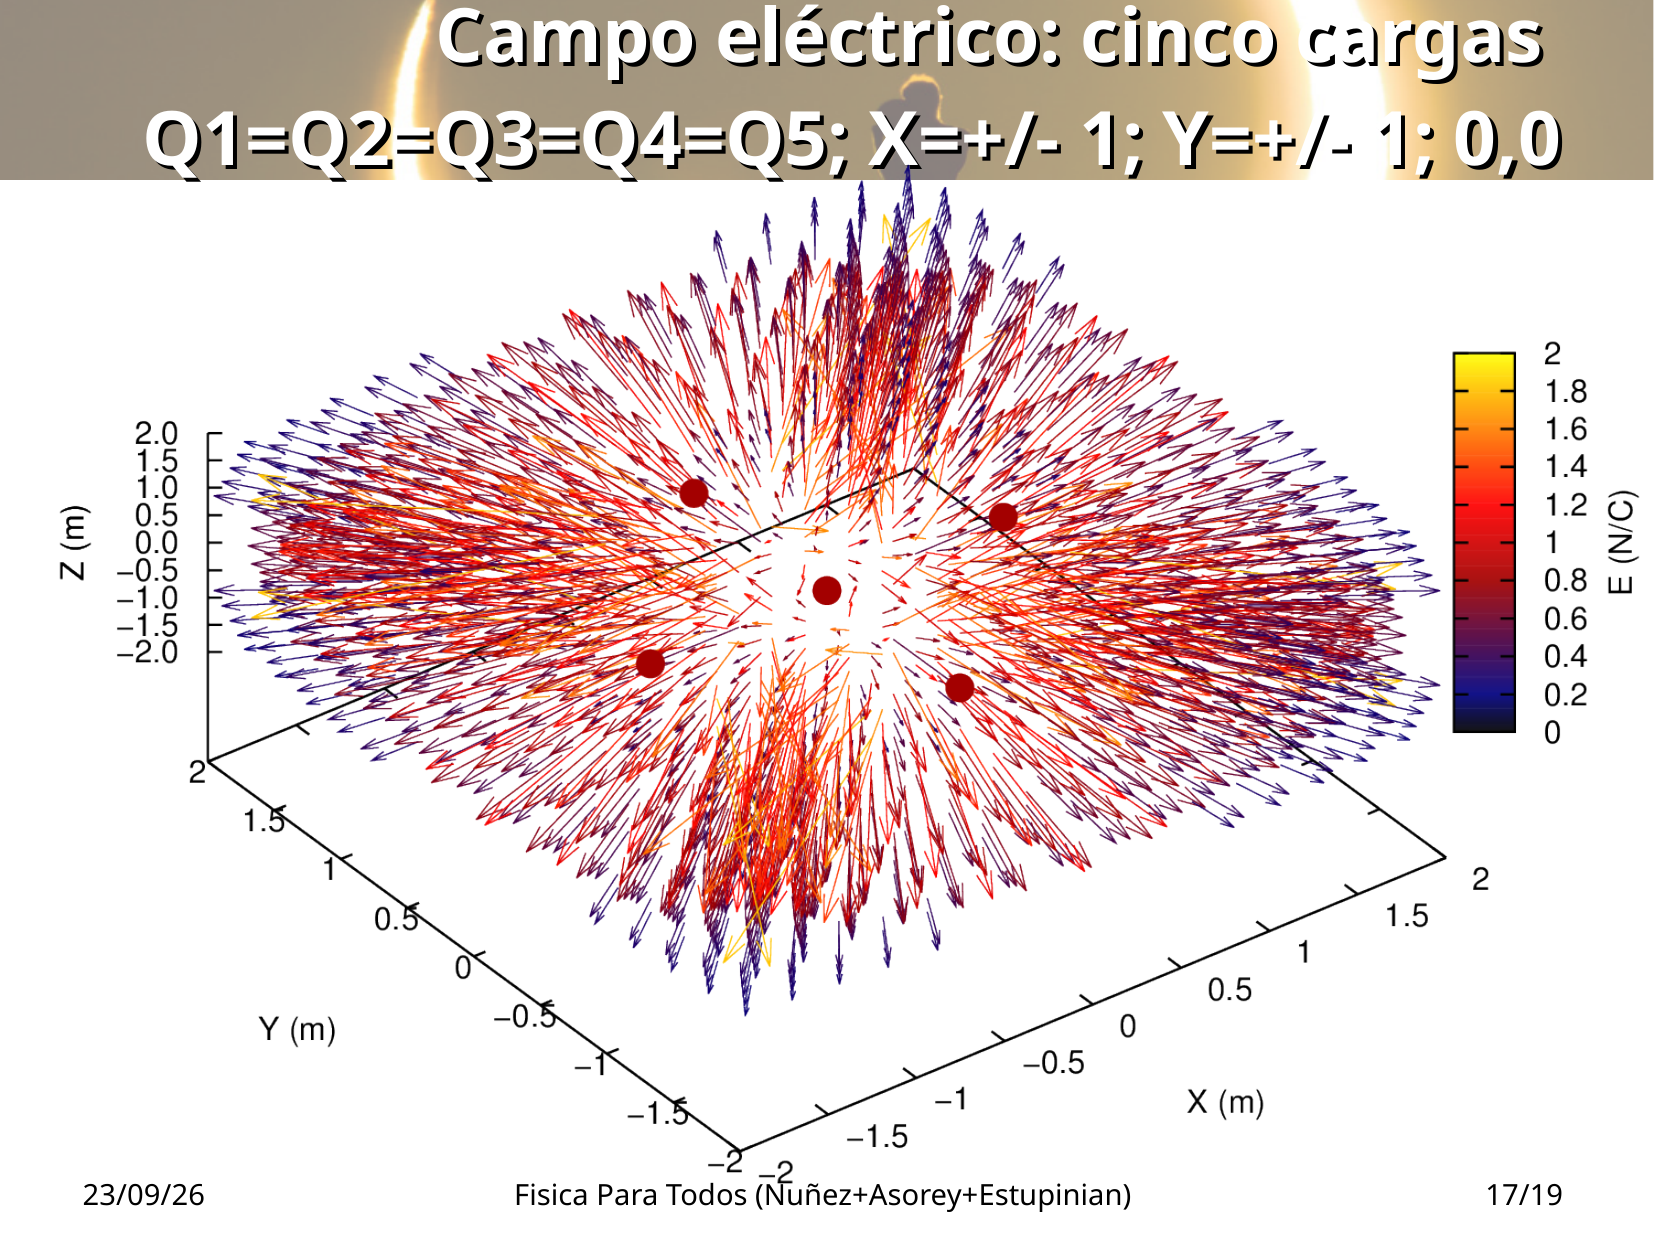

# Campo eléctrico: cinco cargas Q1=Q2=Q3=Q4=Q5; X=+/- 1; Y=+/- 1; 0,0
Fisica Para Todos (Nuñez+Asorey+Estupinian)
17